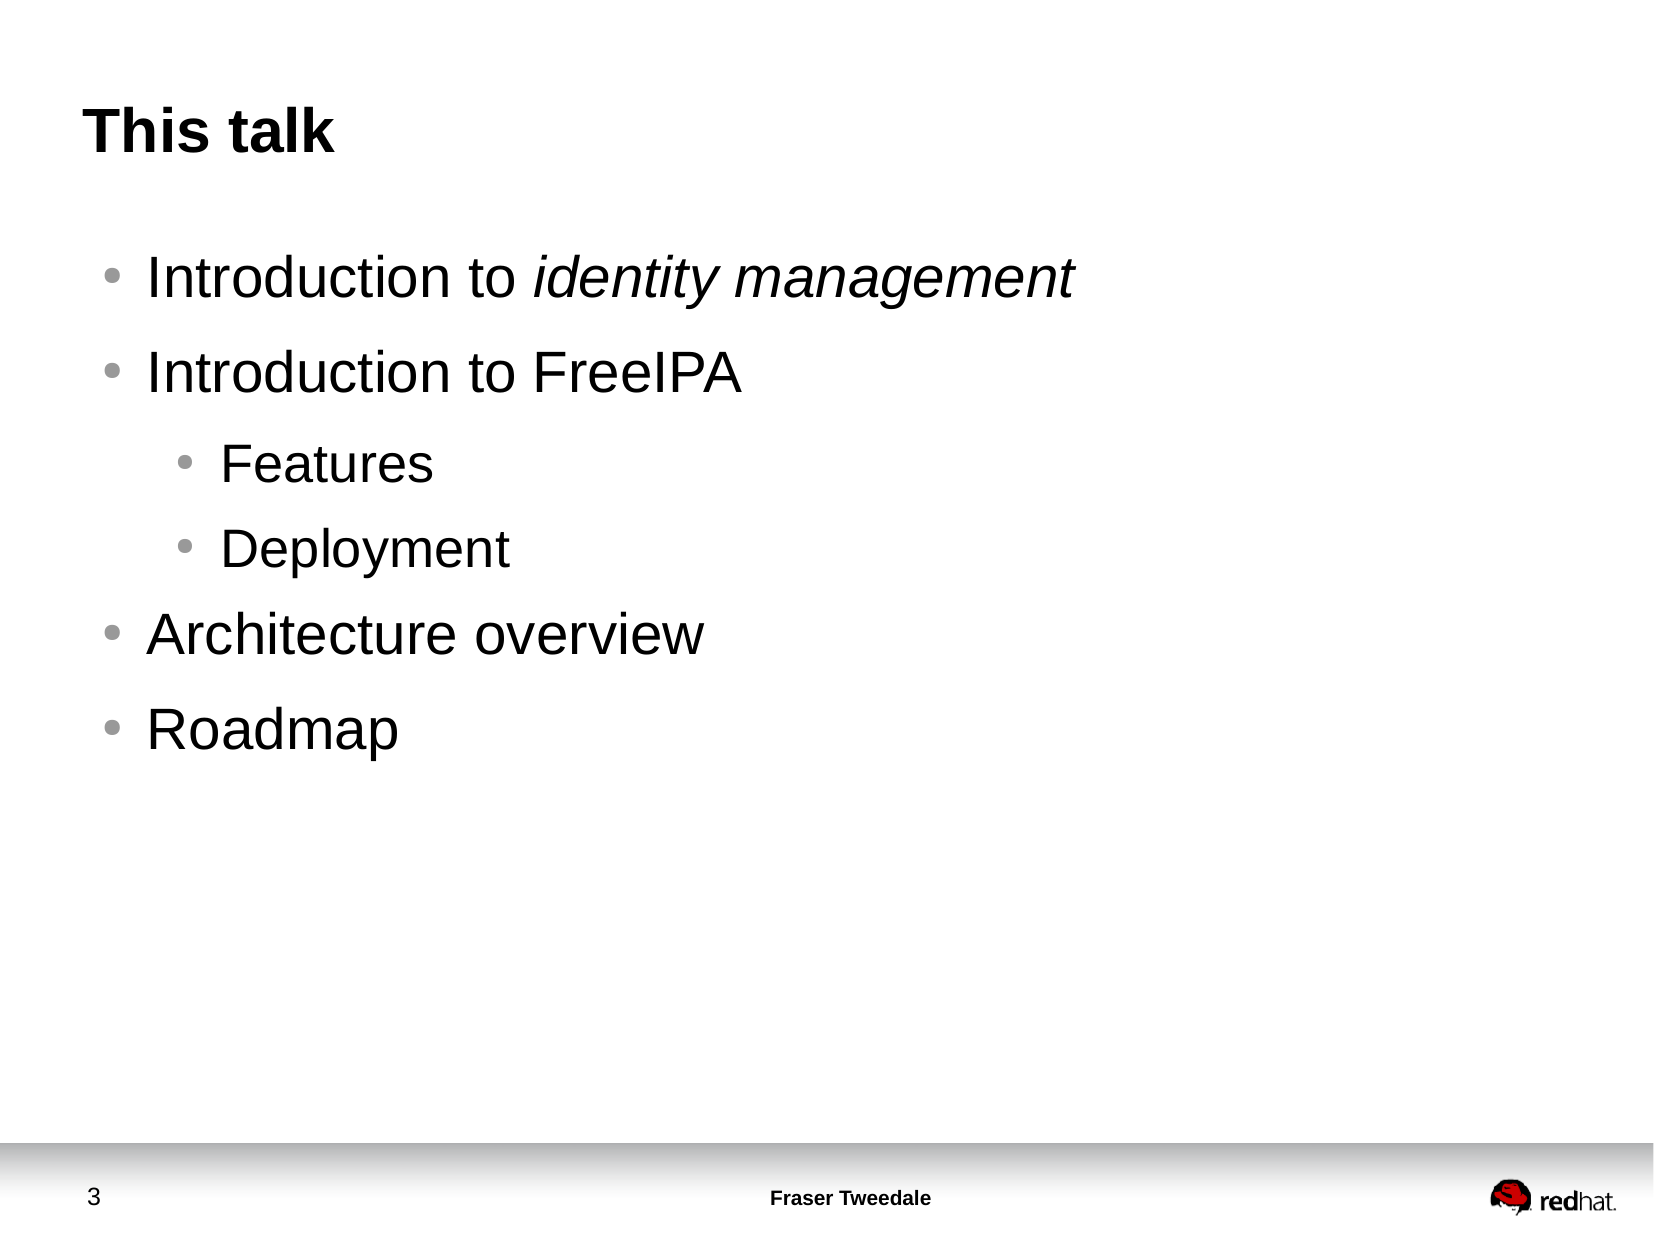

# This talk
Introduction to identity management
Introduction to FreeIPA
Features
Deployment
Architecture overview
Roadmap